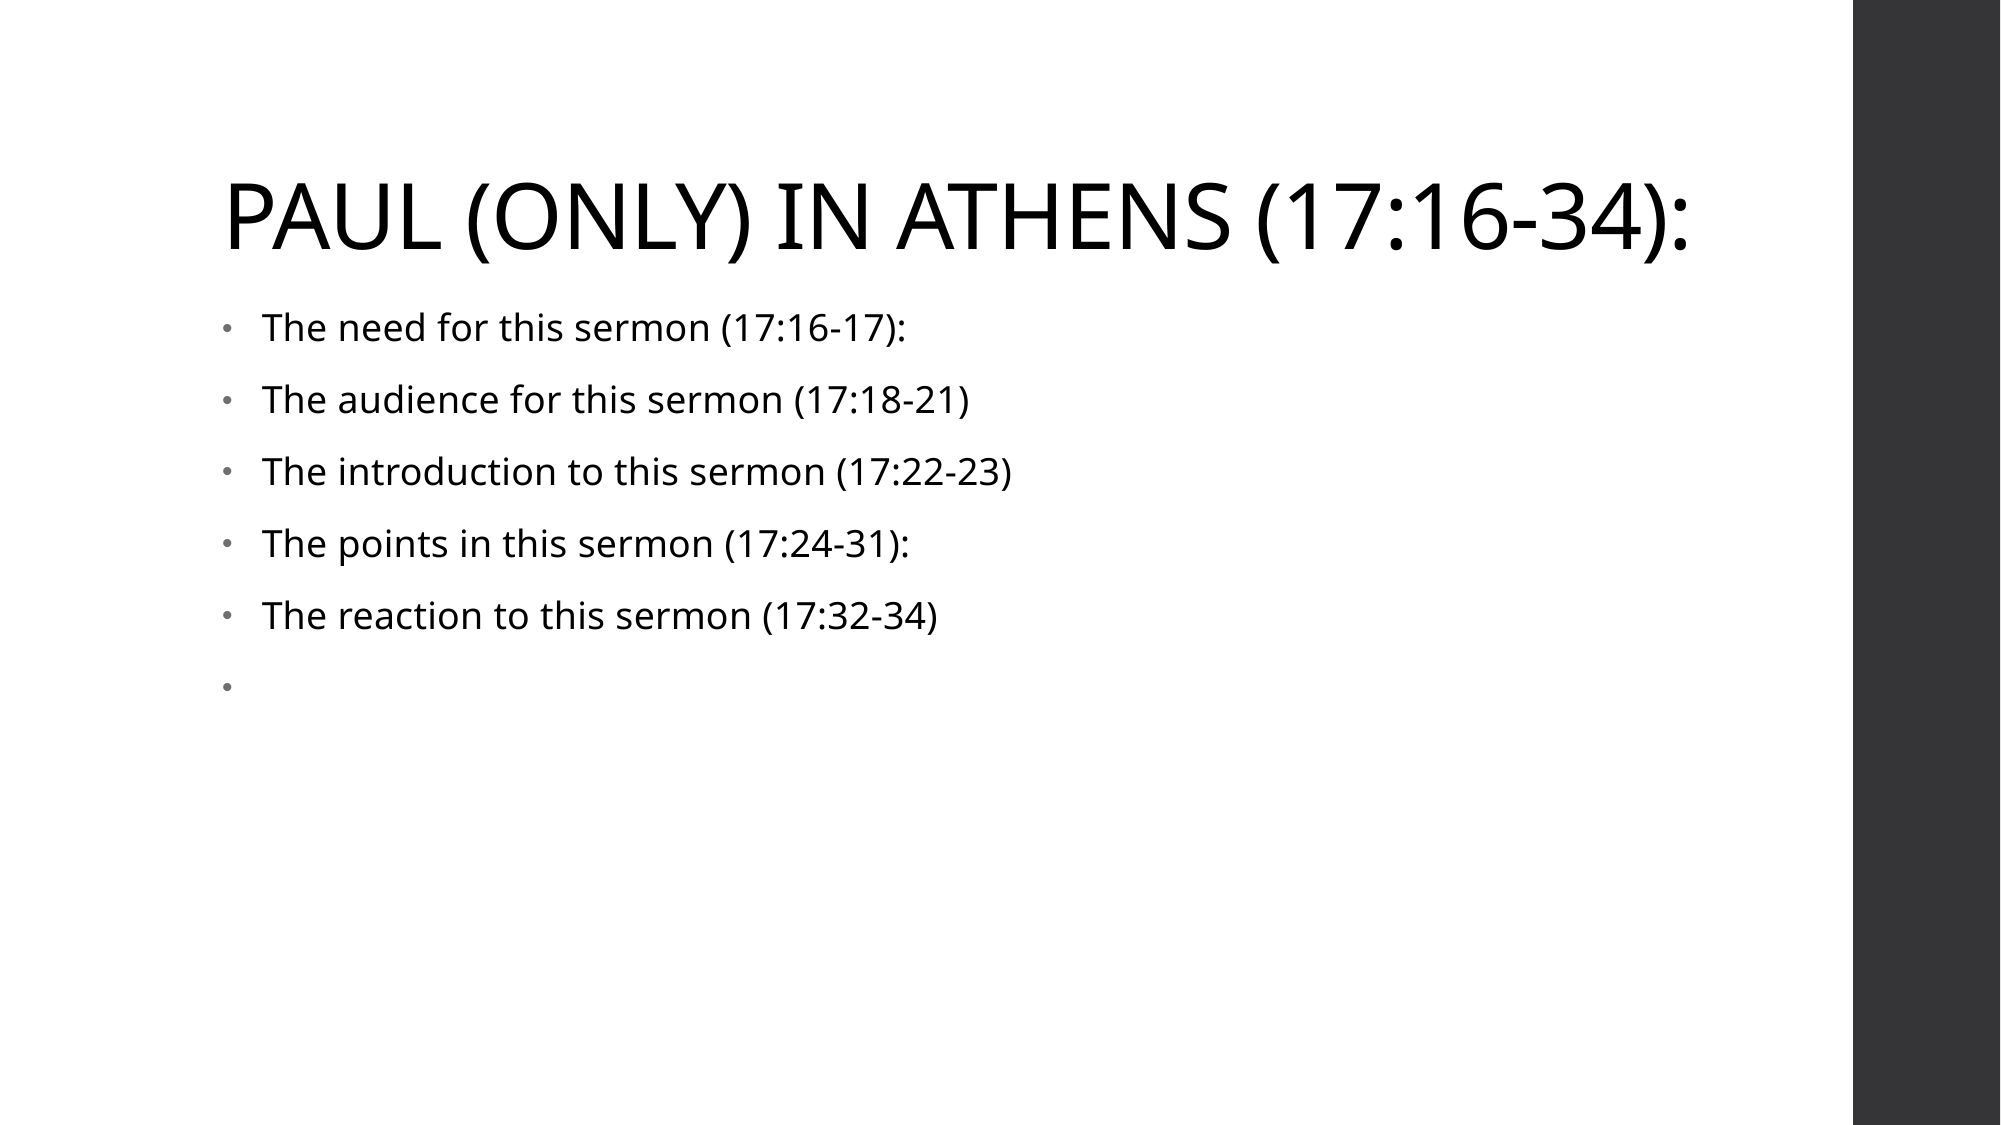

# PAUL (ONLY) IN ATHENS (17:16-34):
 The need for this sermon (17:16-17):
 The audience for this sermon (17:18-21)
 The introduction to this sermon (17:22-23)
 The points in this sermon (17:24-31):
 The reaction to this sermon (17:32-34)